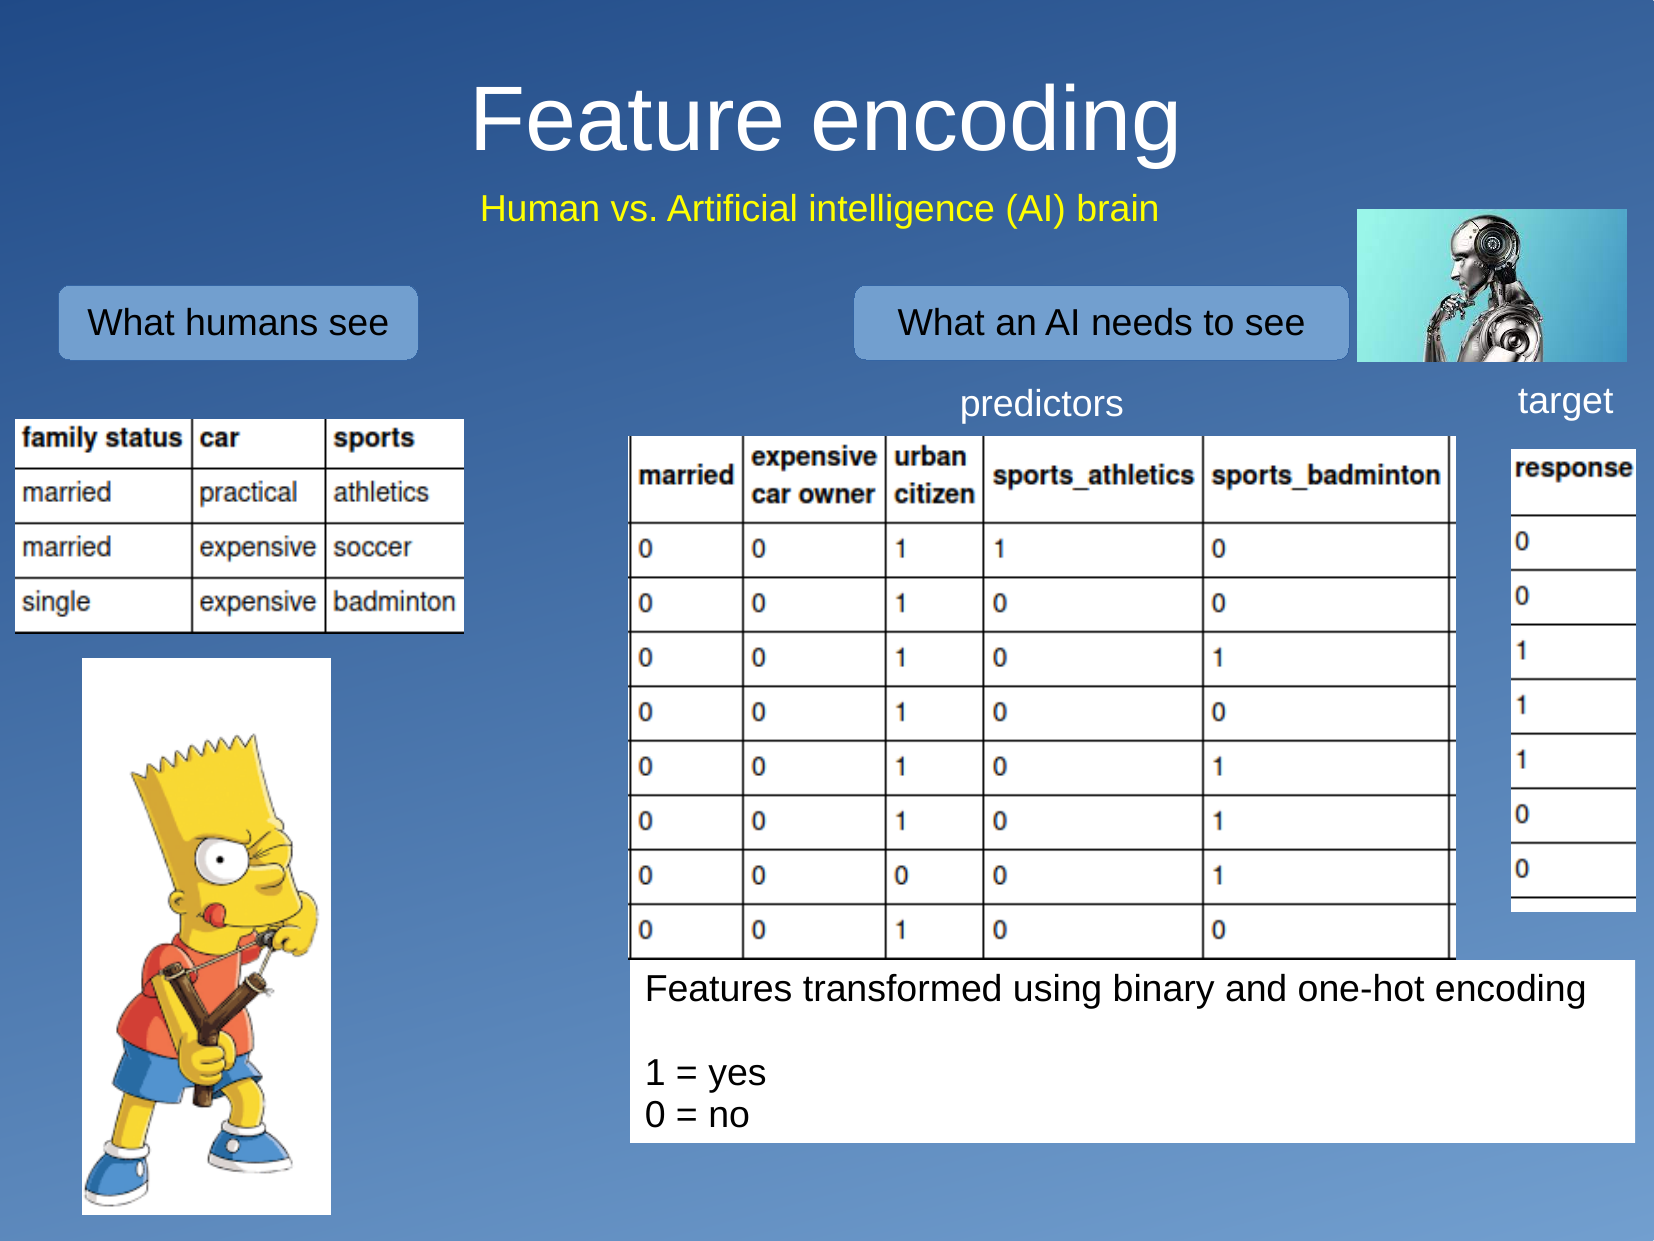

# Feature encoding
Human vs. Artificial intelligence (AI) brain
What humans see
What an AI needs to see
target
predictors
Features transformed using binary and one-hot encoding
1 = yes
0 = no